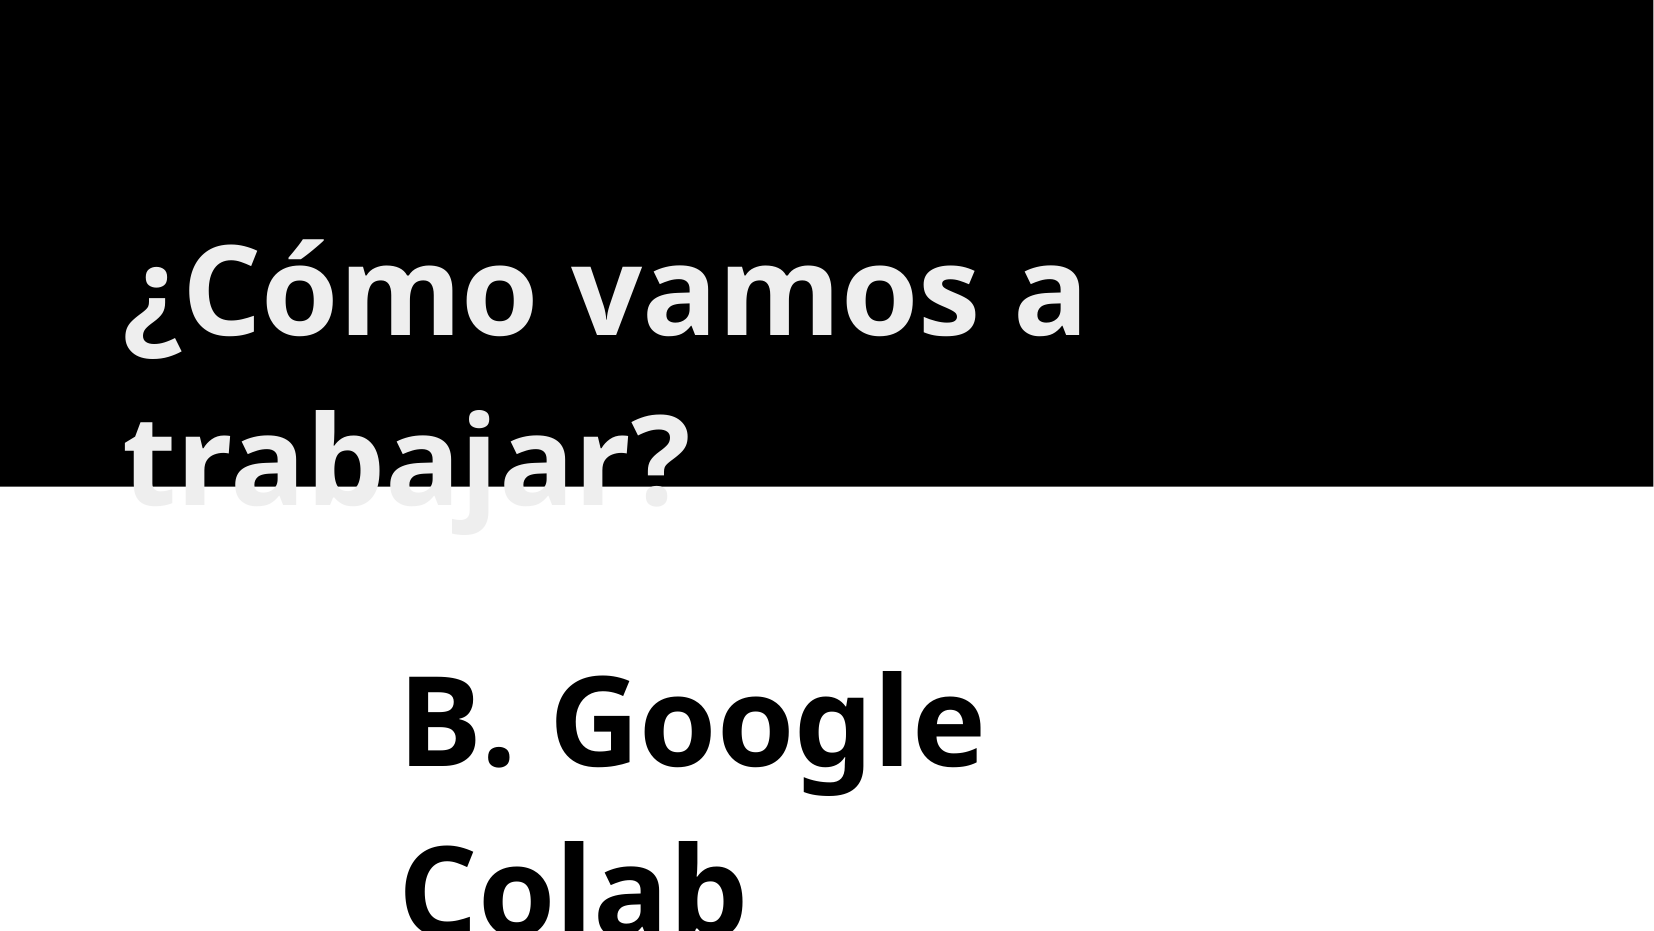

¿Cómo vamos a trabajar?
B. Google Colab